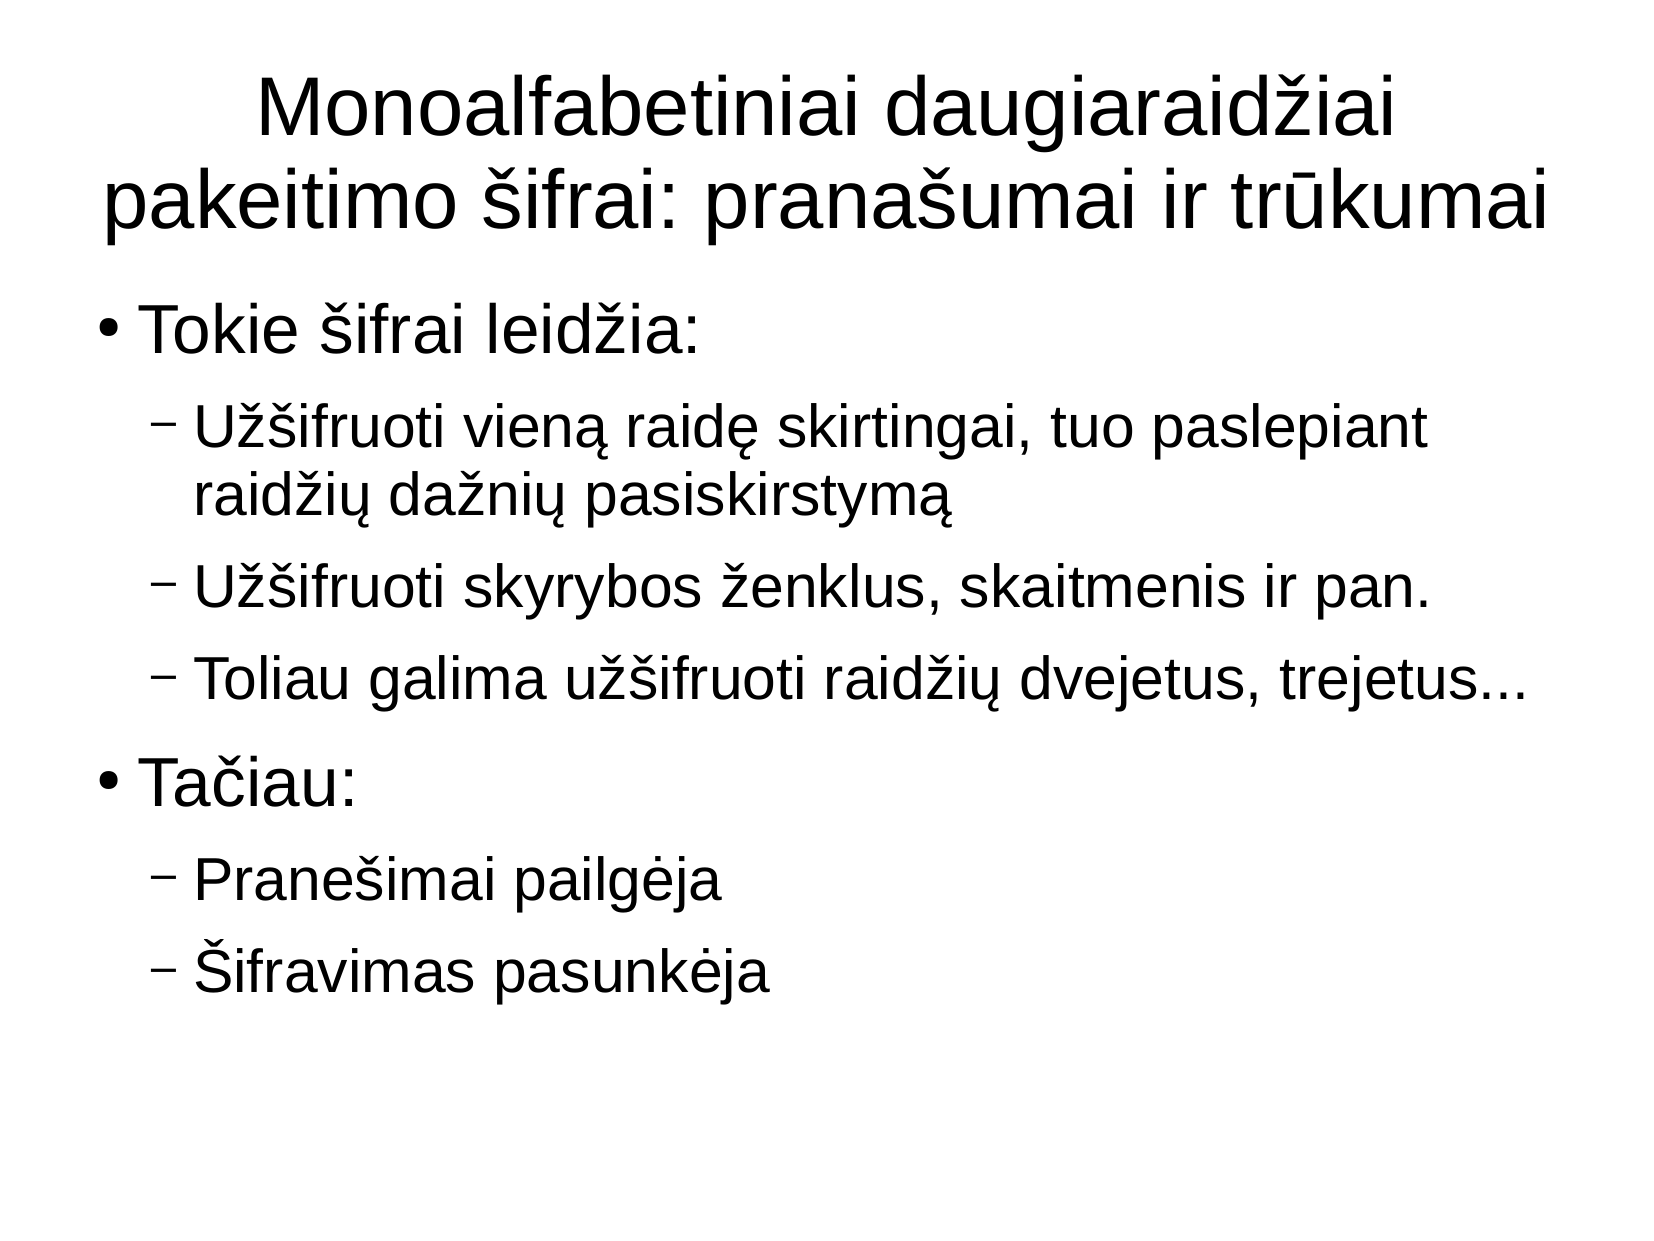

# Monoalfabetiniai daugiaraidžiai pakeitimo šifrai: pranašumai ir trūkumai
Tokie šifrai leidžia:
Užšifruoti vieną raidę skirtingai, tuo paslepiant raidžių dažnių pasiskirstymą
Užšifruoti skyrybos ženklus, skaitmenis ir pan.
Toliau galima užšifruoti raidžių dvejetus, trejetus...
Tačiau:
Pranešimai pailgėja
Šifravimas pasunkėja